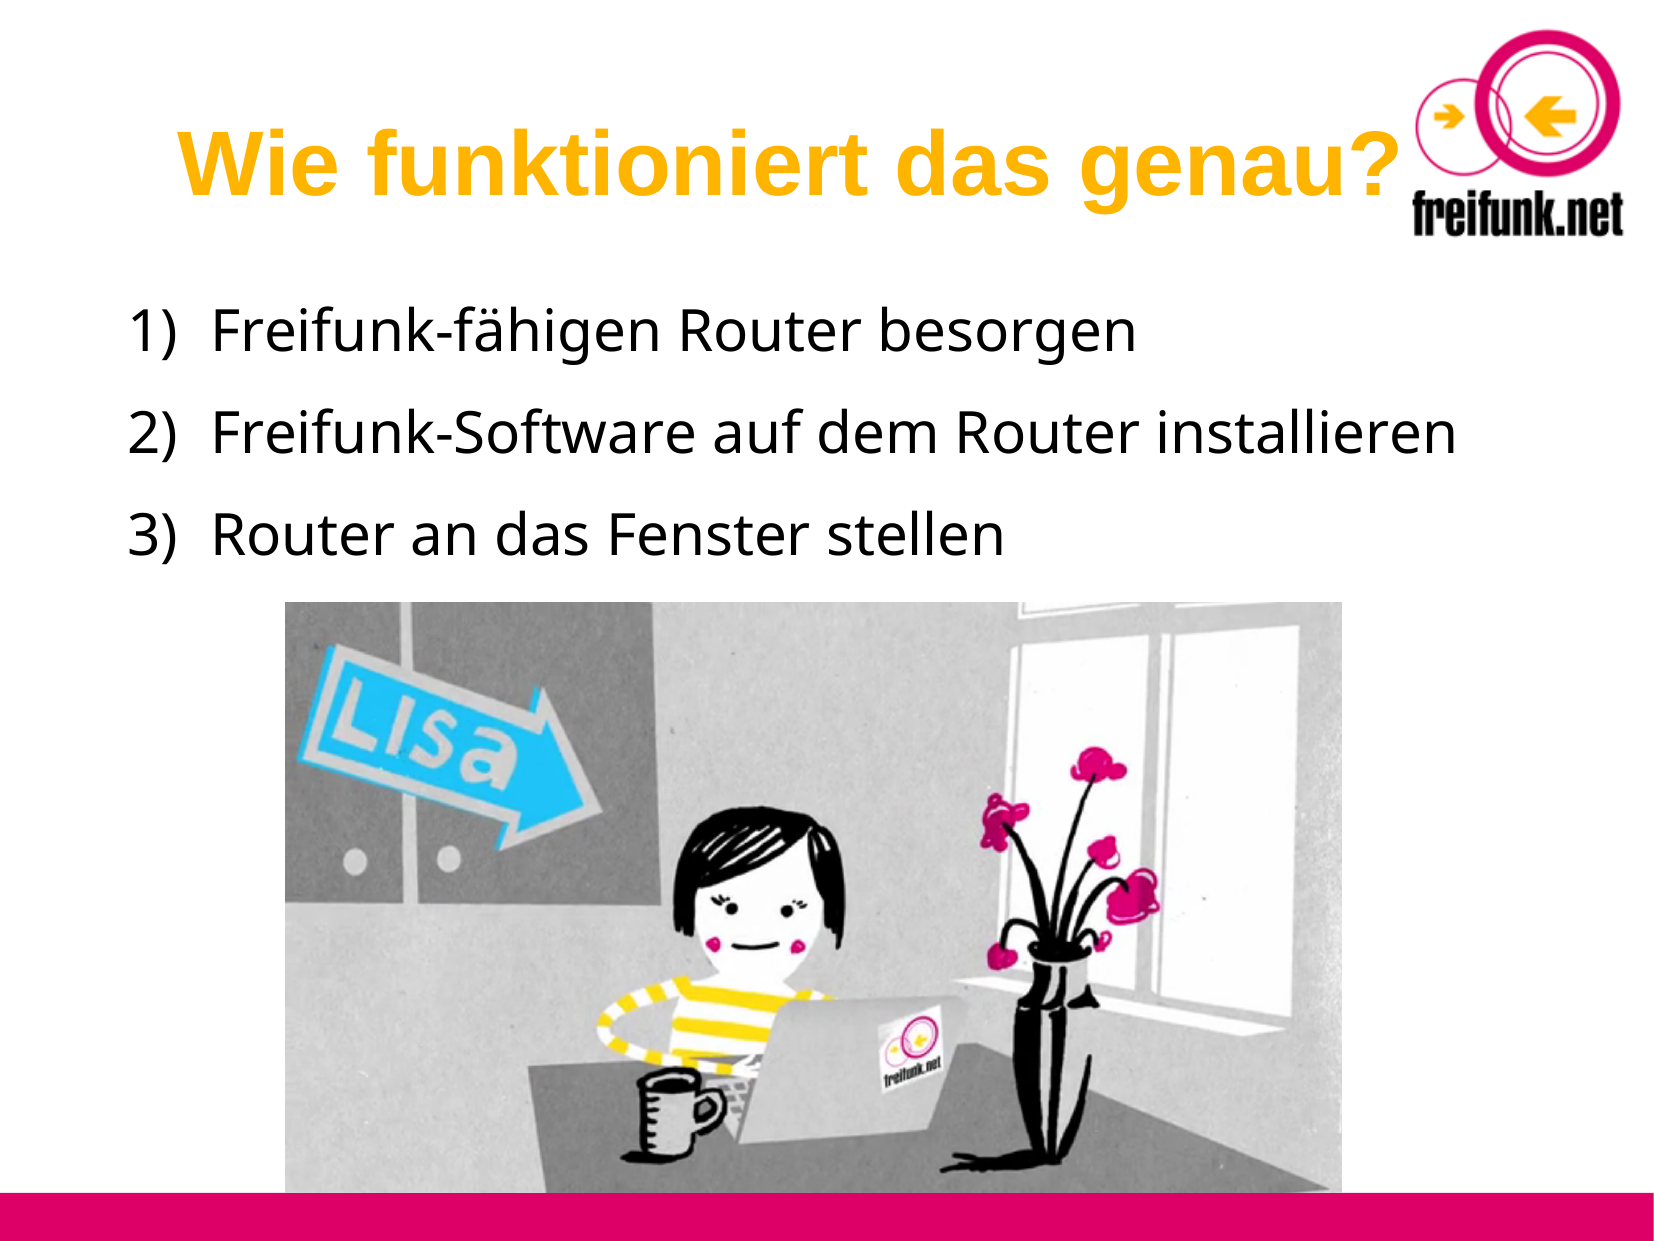

# Wie funktioniert das genau?
Freifunk-fähigen Router besorgen
Freifunk-Software auf dem Router installieren
Router an das Fenster stellen